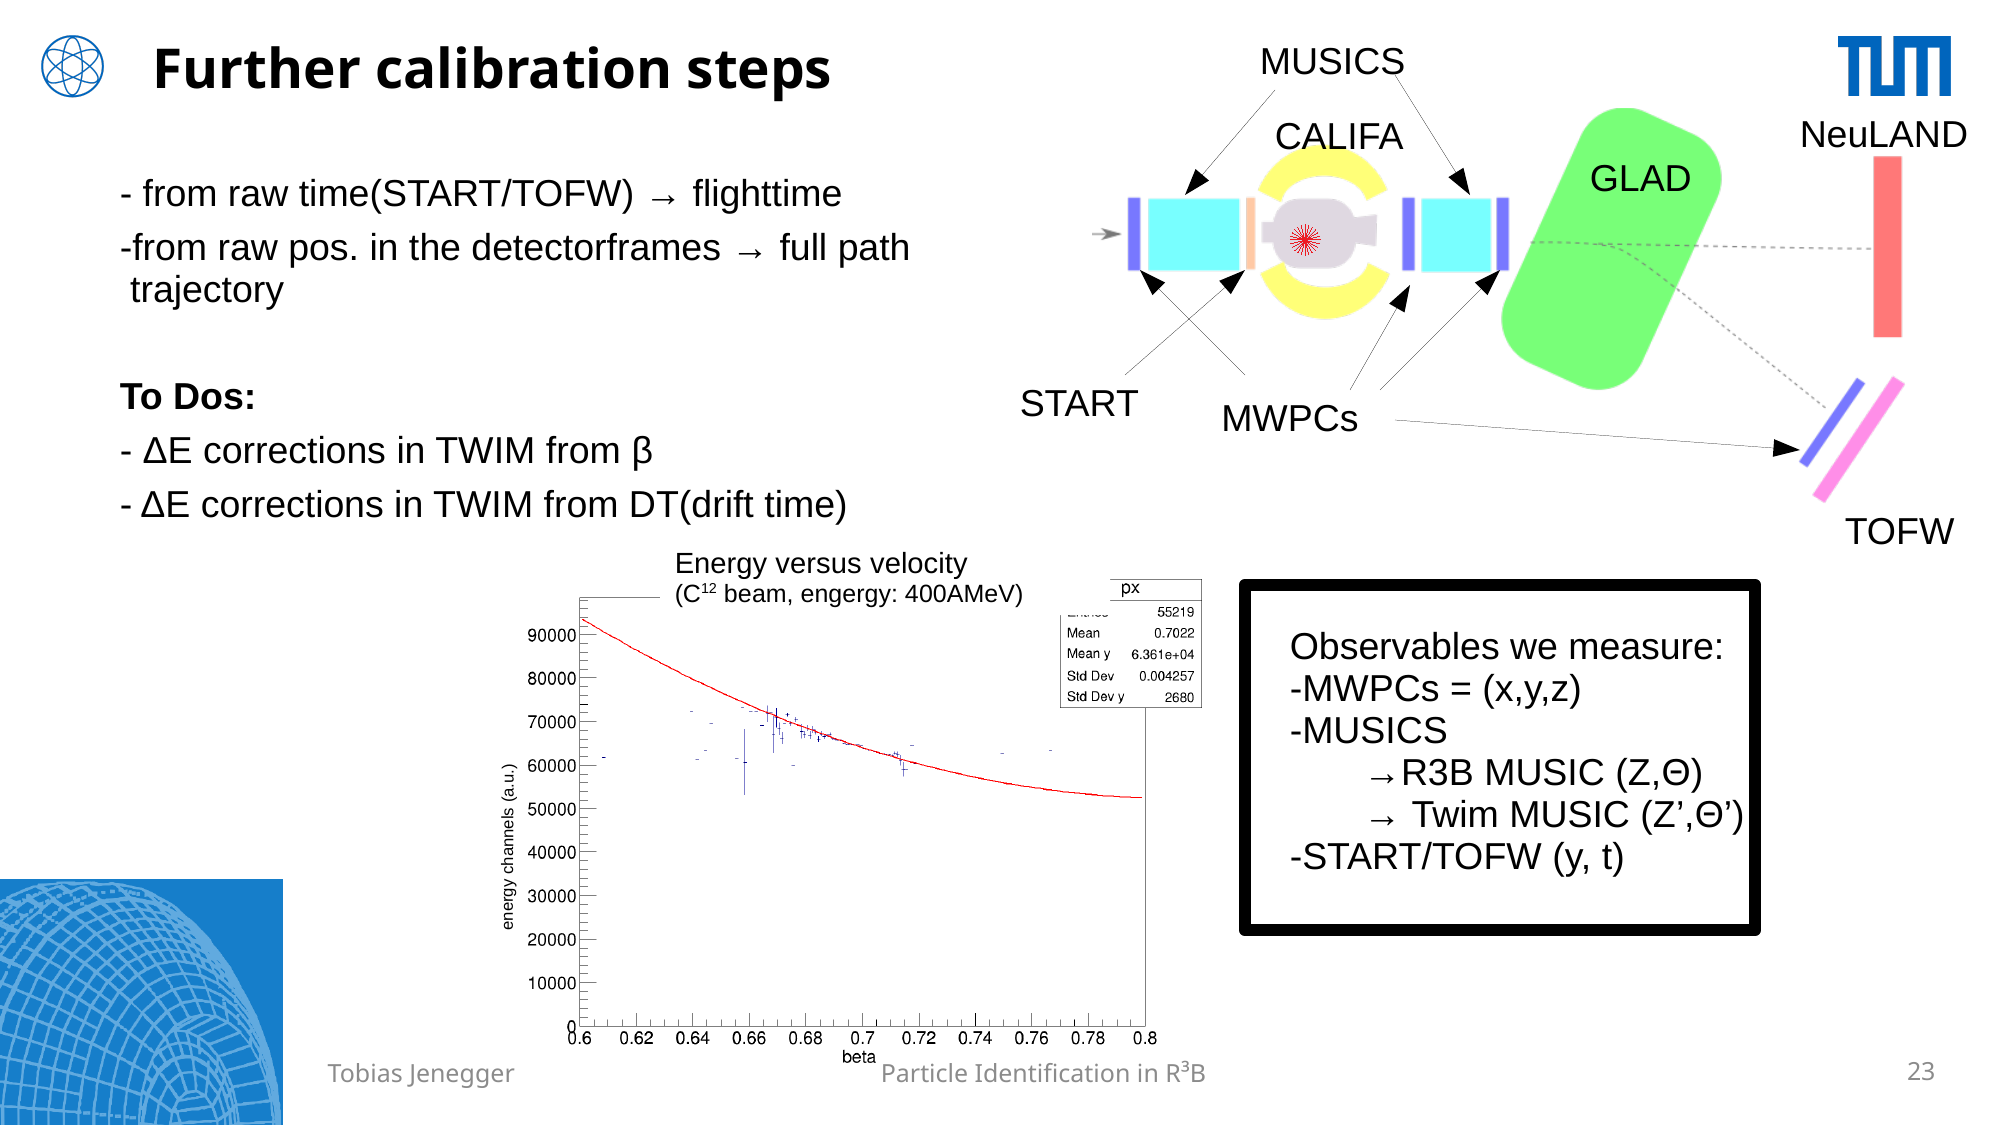

# Further calibration steps
MUSICS
NeuLAND
CALIFA
GLAD
- from raw time(START/TOFW) → flighttime
-from raw pos. in the detectorframes → full path trajectory
To Dos:
- ΔE corrections in TWIM from β
- ΔE corrections in TWIM from DT(drift time)
START
MWPCs
TOFW
Energy versus velocity
(C12 beam, engergy: 400AMeV)
Observables we measure:
-MWPCs = (x,y,z)
-MUSICS
	→R3B MUSIC (Z,Θ)
	→ Twim MUSIC (Z’,Θ’)
-START/TOFW (y, t)
energy channels (a.u.)
Tobias Jenegger
Particle Identification in R³B